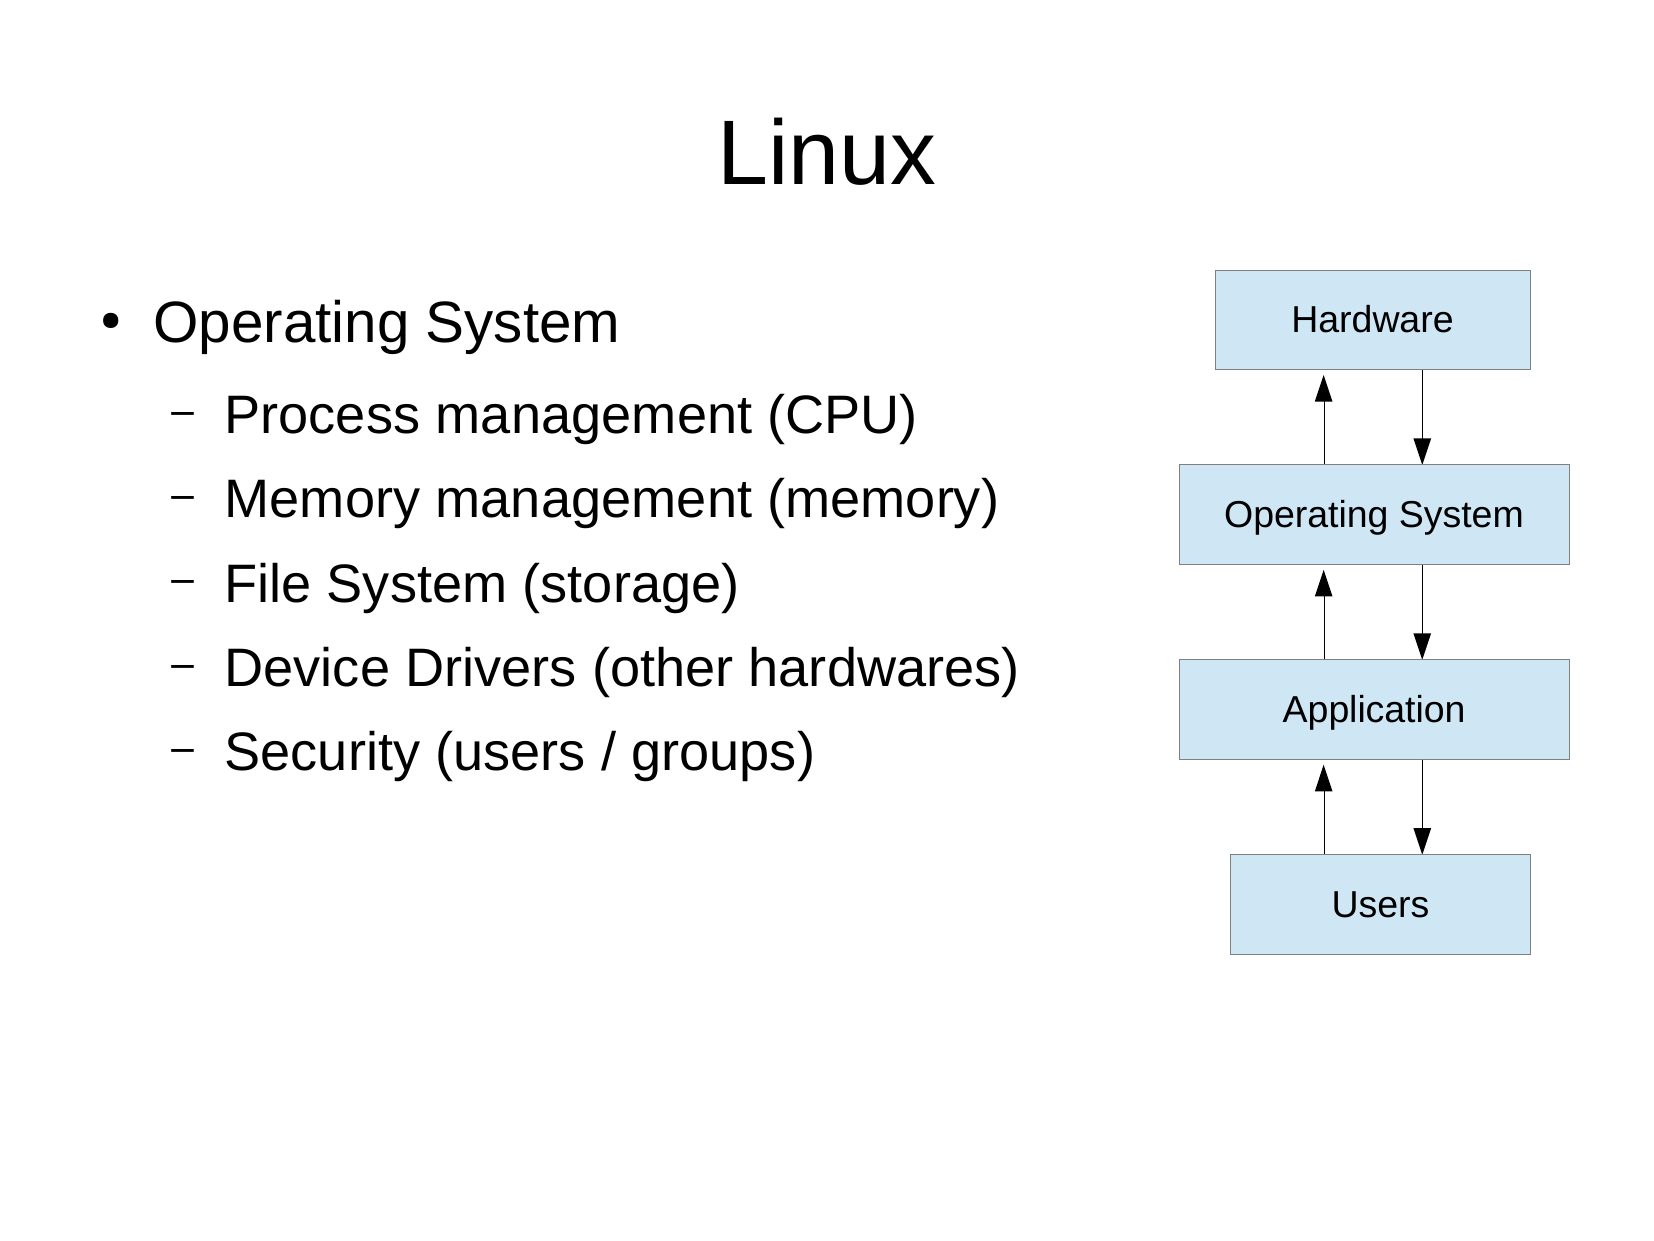

# Linux
Hardware
Operating System
Process management (CPU)
Memory management (memory)
File System (storage)
Device Drivers (other hardwares)
Security (users / groups)
Operating System
Application
Users